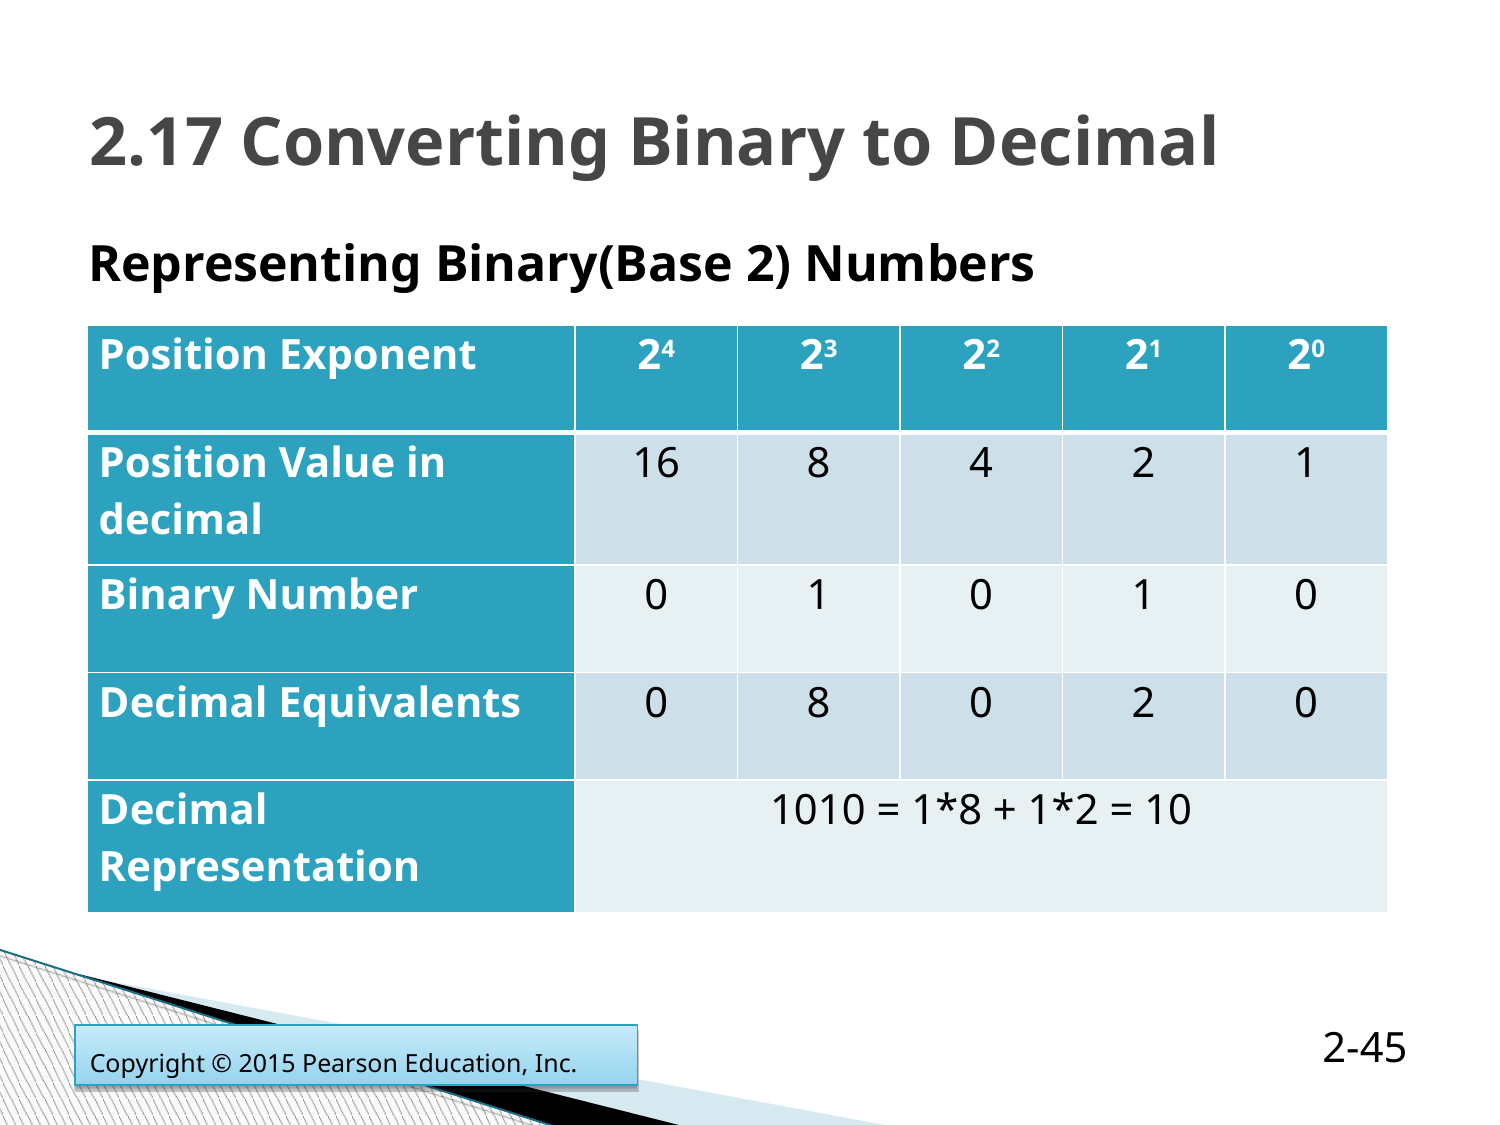

# 2.17 Converting Binary to Decimal
Representing Binary(Base 2) Numbers
| Position Exponent | 24 | 23 | 22 | 21 | 20 |
| --- | --- | --- | --- | --- | --- |
| Position Value in decimal | 16 | 8 | 4 | 2 | 1 |
| Binary Number | 0 | 1 | 0 | 1 | 0 |
| Decimal Equivalents | 0 | 8 | 0 | 2 | 0 |
| Decimal Representation | 1010 = 1\*8 + 1\*2 = 10 | | | | |
Copyright © 2015 Pearson Education, Inc.